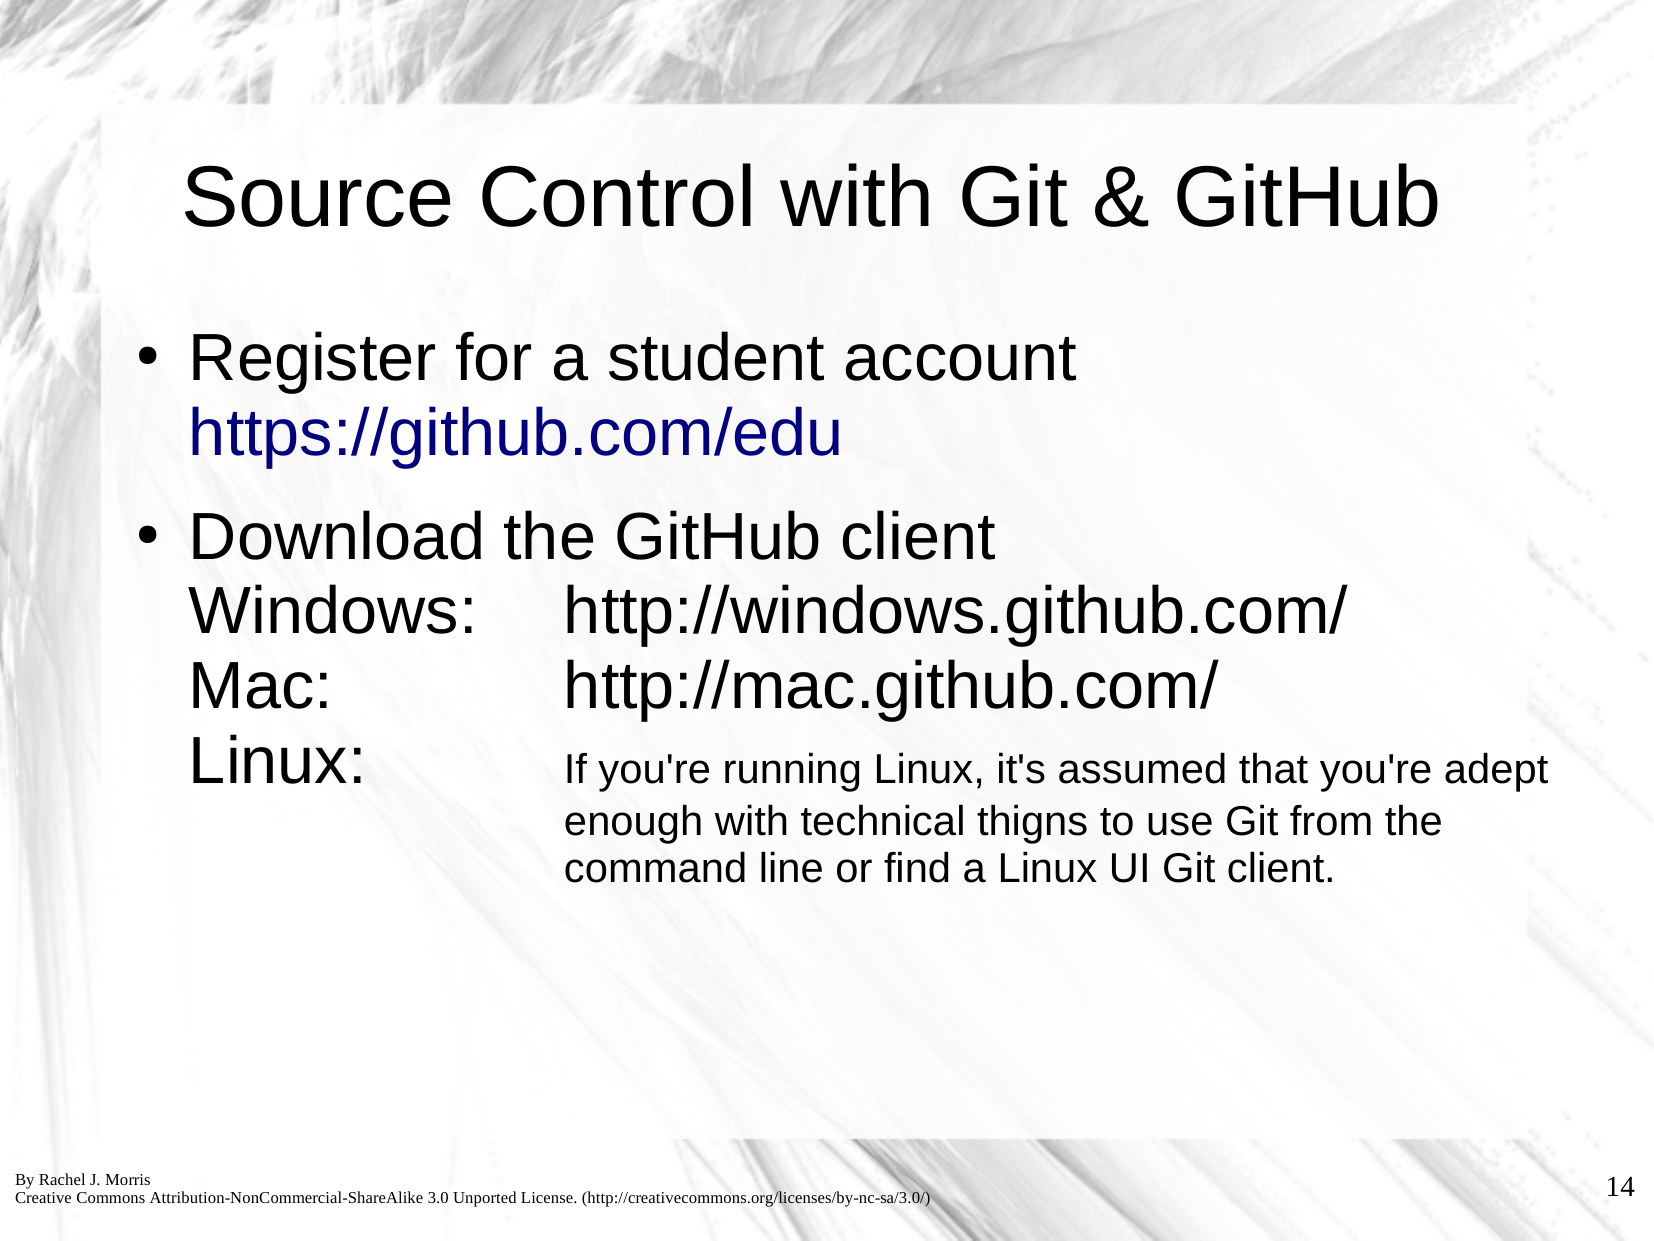

# Source Control with Git & GitHub
Register for a student account
https://github.com/edu
Download the GitHub client
Windows:		http://windows.github.com/
Mac:				http://mac.github.com/
Linux:			If you're running Linux, it's assumed that you're adept 					enough with technical thigns to use Git from the 							command line or find a Linux UI Git client.
14